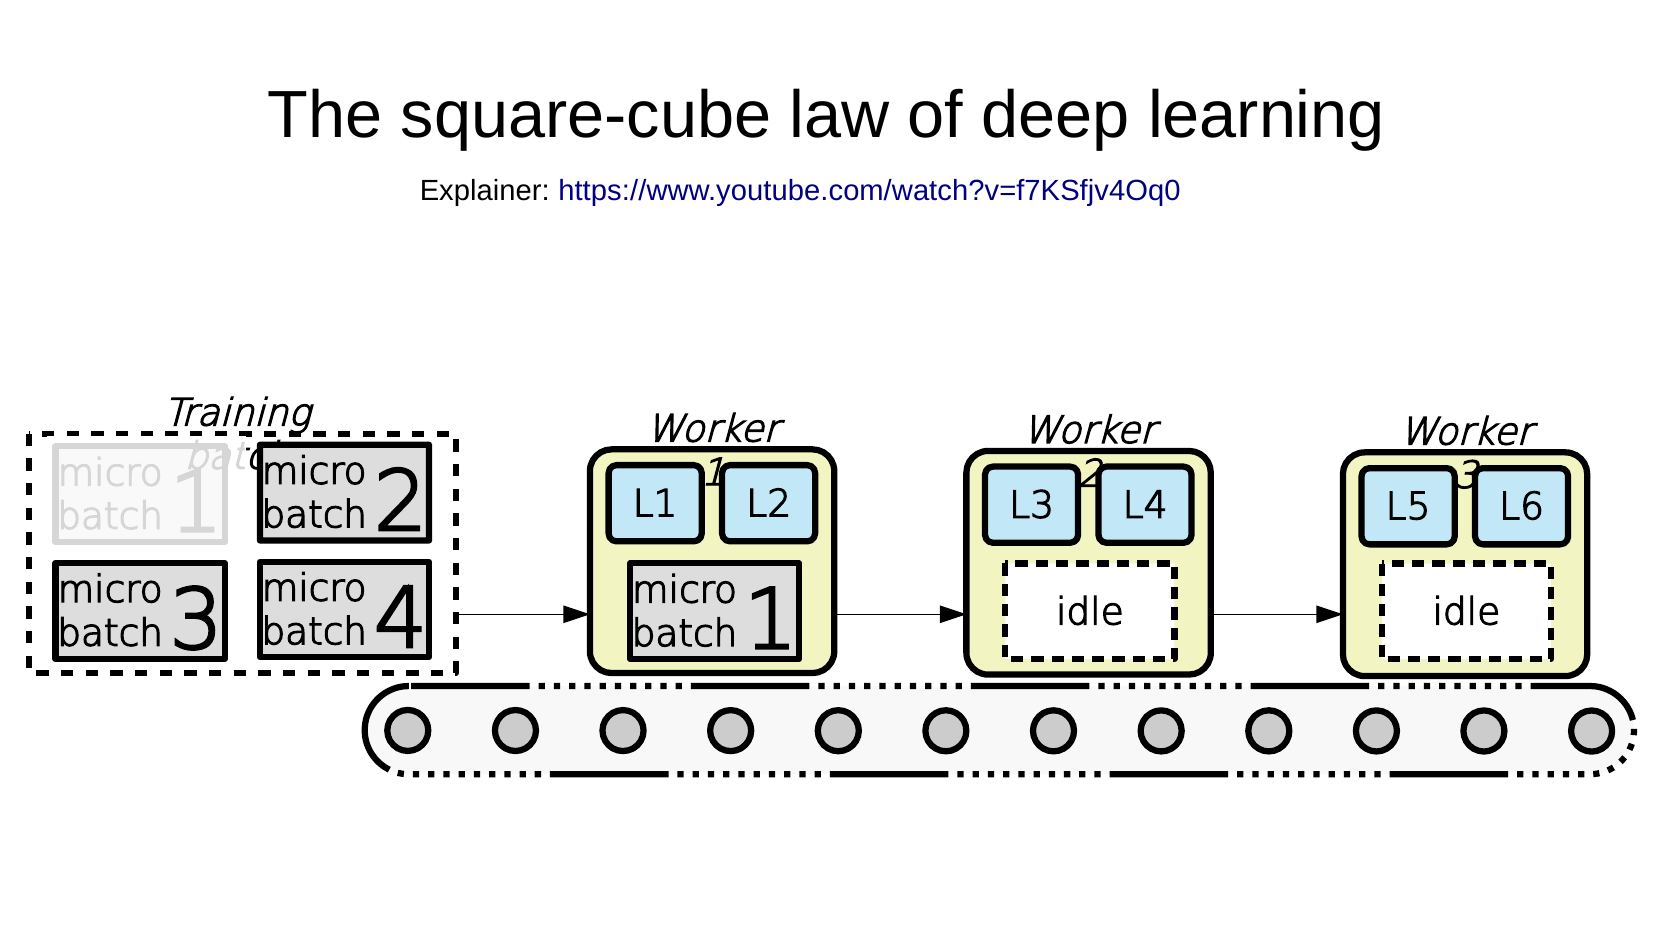

# The square-cube law of deep learning
Explainer: https://www.youtube.com/watch?v=f7KSfjv4Oq0
Training batch
Worker 1
Worker 2
Worker 3
micro
batch
2
micro
batch
1
L1
L2
L3
L4
L5
L6
micro
batch
4
micro
batch
micro
batch
idle
idle
3
1